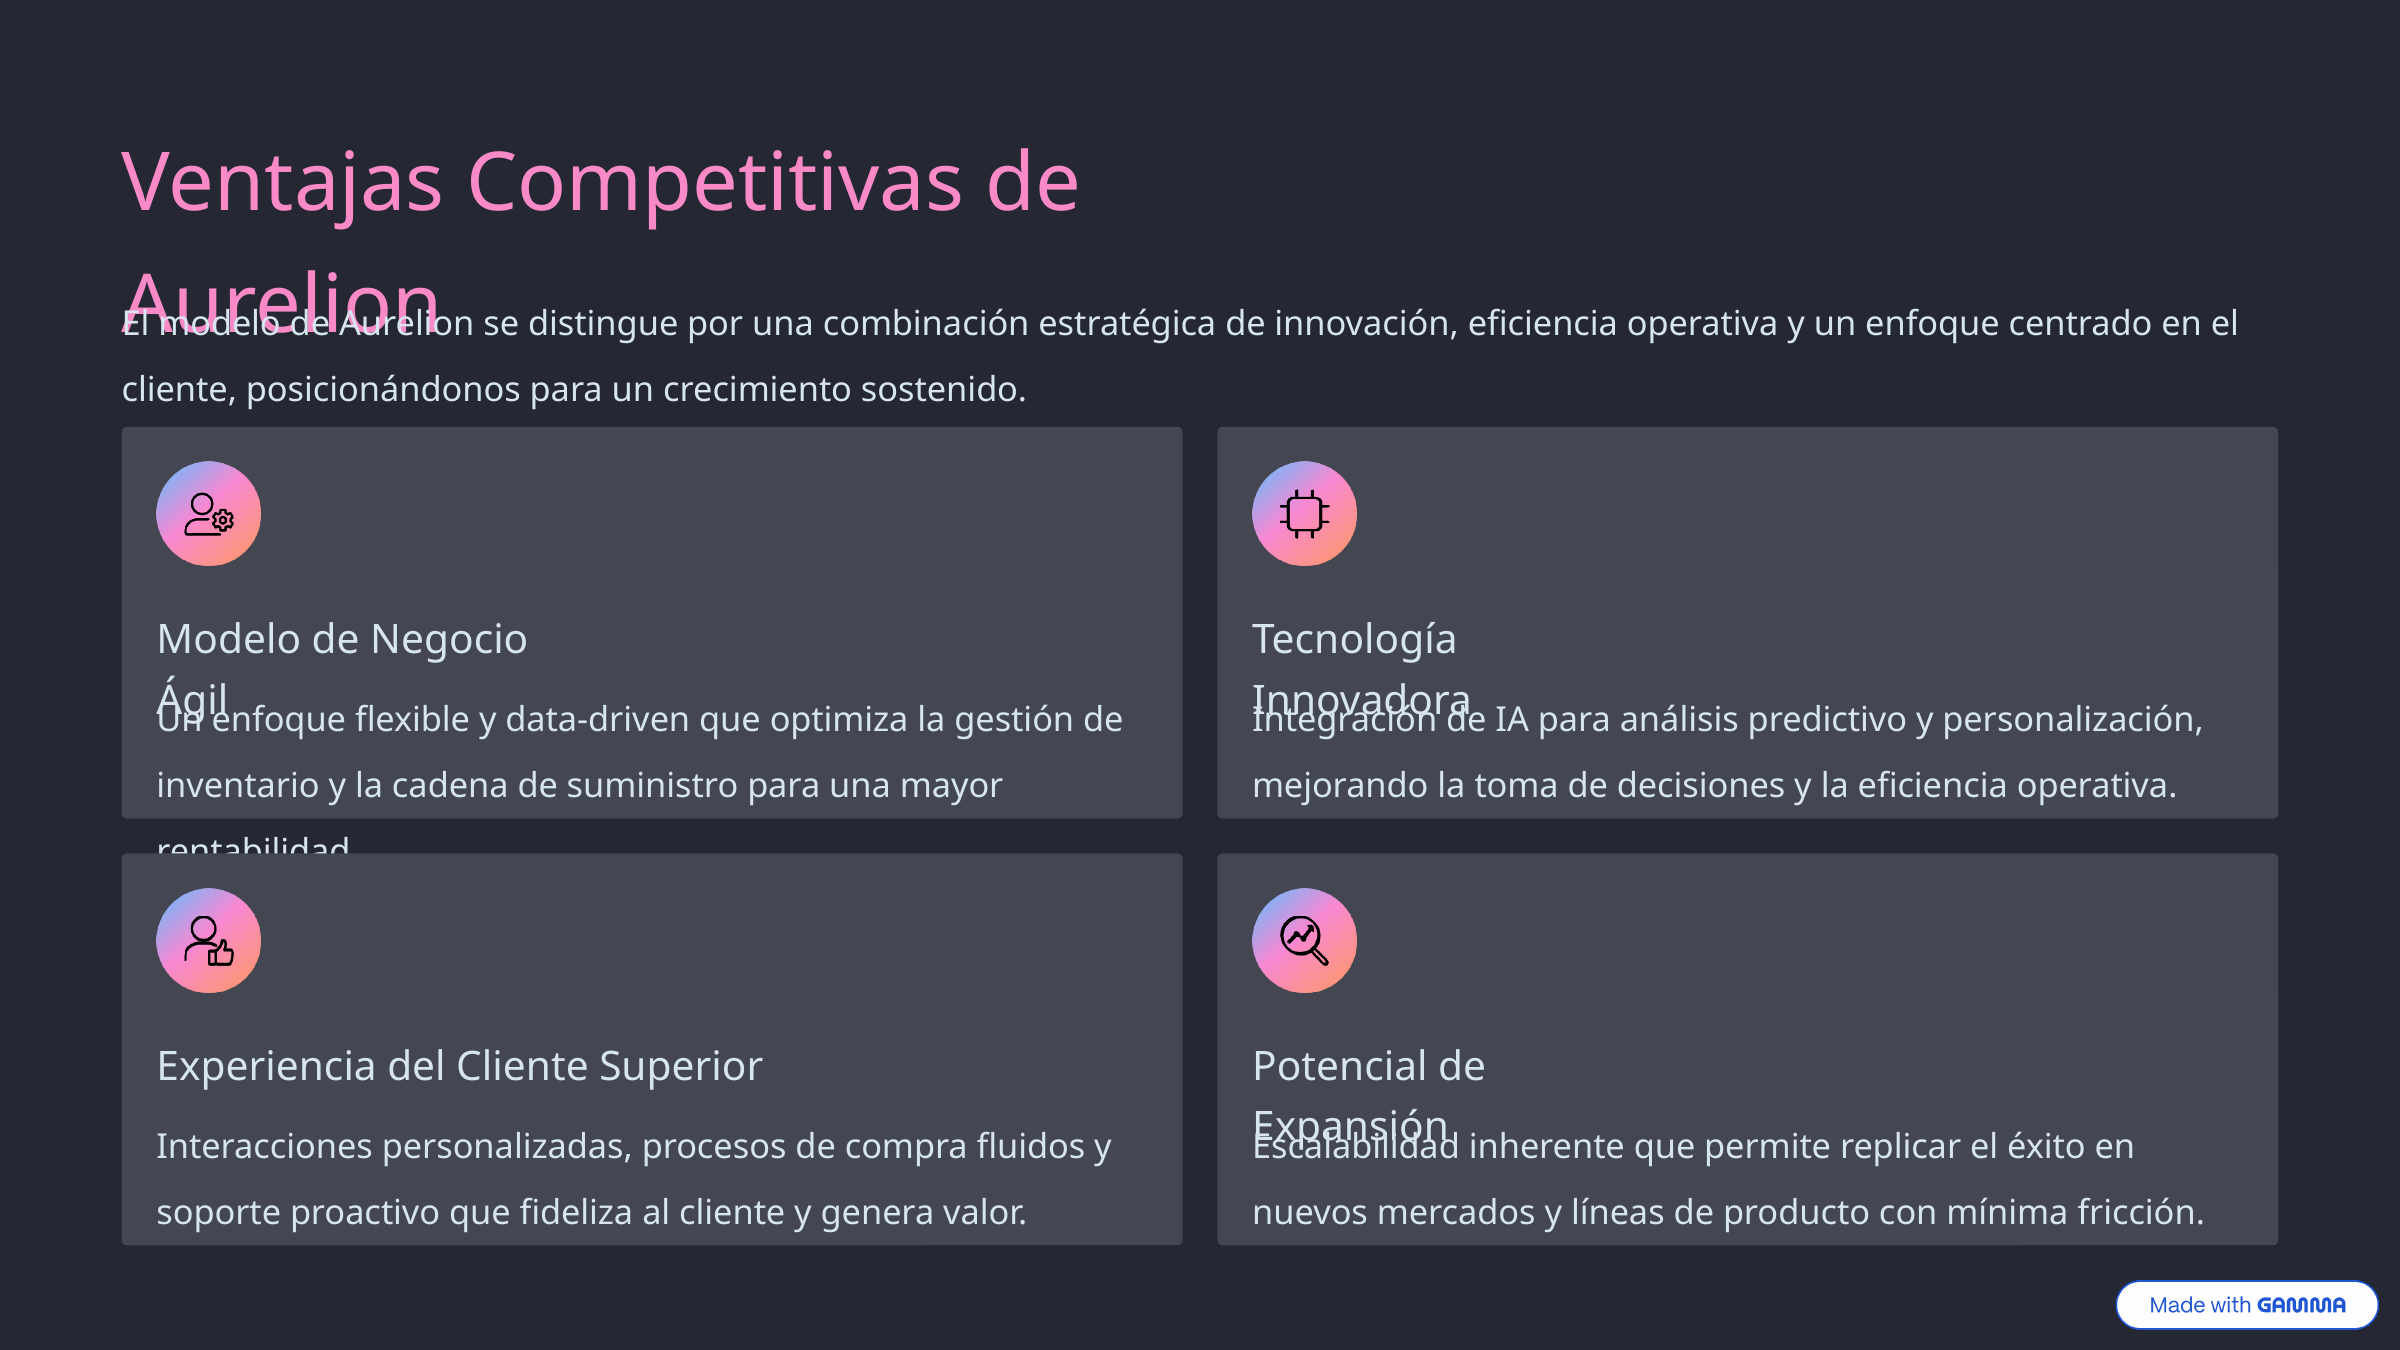

Ventajas Competitivas de Aurelion
El modelo de Aurelion se distingue por una combinación estratégica de innovación, eficiencia operativa y un enfoque centrado en el cliente, posicionándonos para un crecimiento sostenido.
Modelo de Negocio Ágil
Tecnología Innovadora
Un enfoque flexible y data-driven que optimiza la gestión de inventario y la cadena de suministro para una mayor rentabilidad.
Integración de IA para análisis predictivo y personalización, mejorando la toma de decisiones y la eficiencia operativa.
Experiencia del Cliente Superior
Potencial de Expansión
Interacciones personalizadas, procesos de compra fluidos y soporte proactivo que fideliza al cliente y genera valor.
Escalabilidad inherente que permite replicar el éxito en nuevos mercados y líneas de producto con mínima fricción.